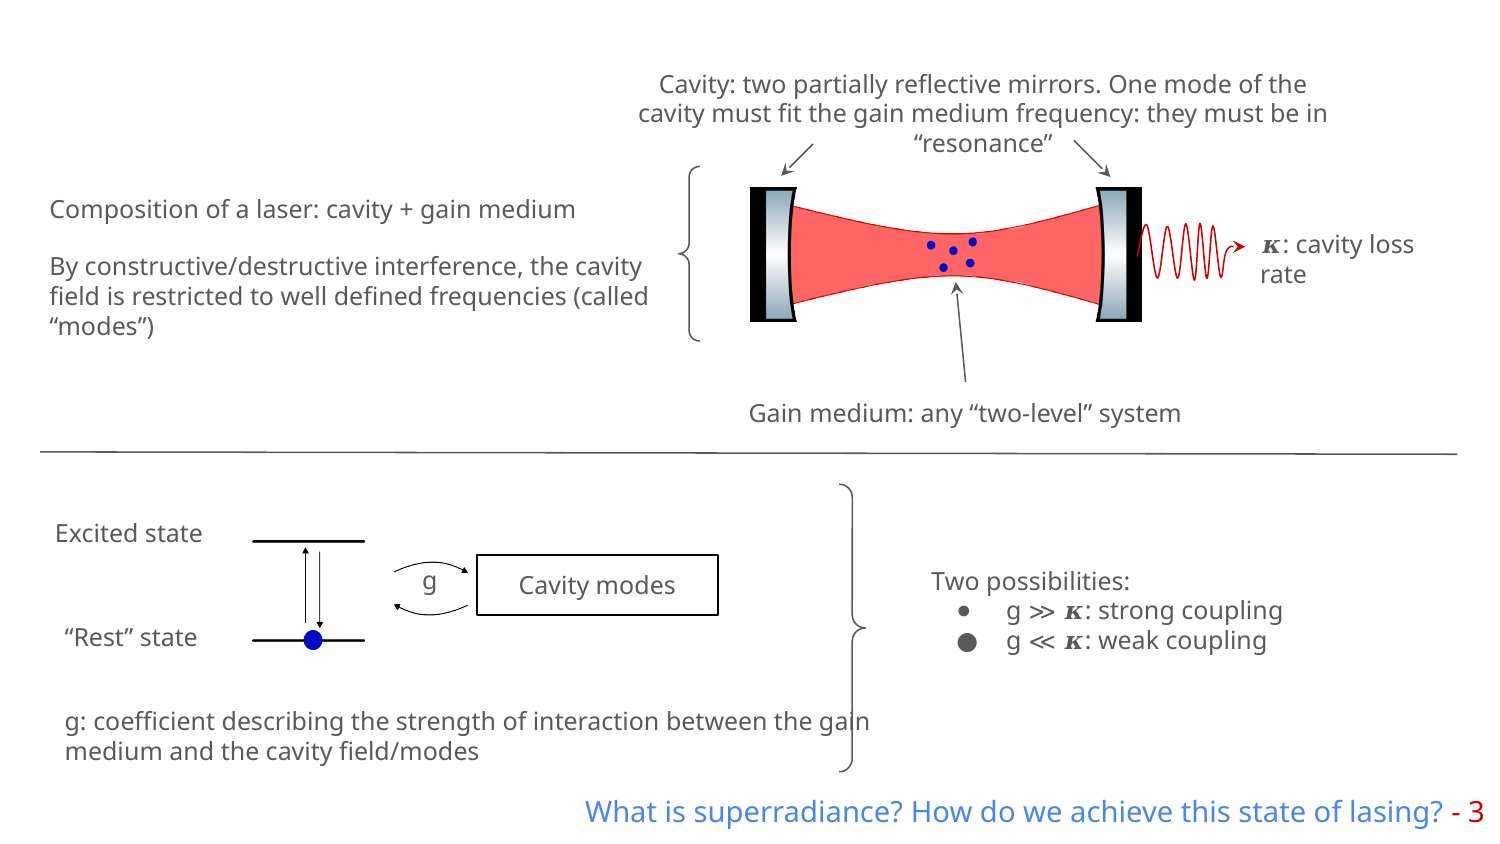

Cavity: two partially reflective mirrors. One mode of the cavity must fit the gain medium frequency: they must be in “resonance”
Composition of a laser: cavity + gain medium
𝜿: cavity loss rate
By constructive/destructive interference, the cavity field is restricted to well defined frequencies (called “modes”)
Gain medium: any “two-level” system
Excited state
g
Two possibilities:
g ≫ 𝜿: strong coupling
g ≪ 𝜿: weak coupling
Cavity modes
“Rest” state
g: coefficient describing the strength of interaction between the gain medium and the cavity field/modes
What is superradiance? How do we achieve this state of lasing? - 3